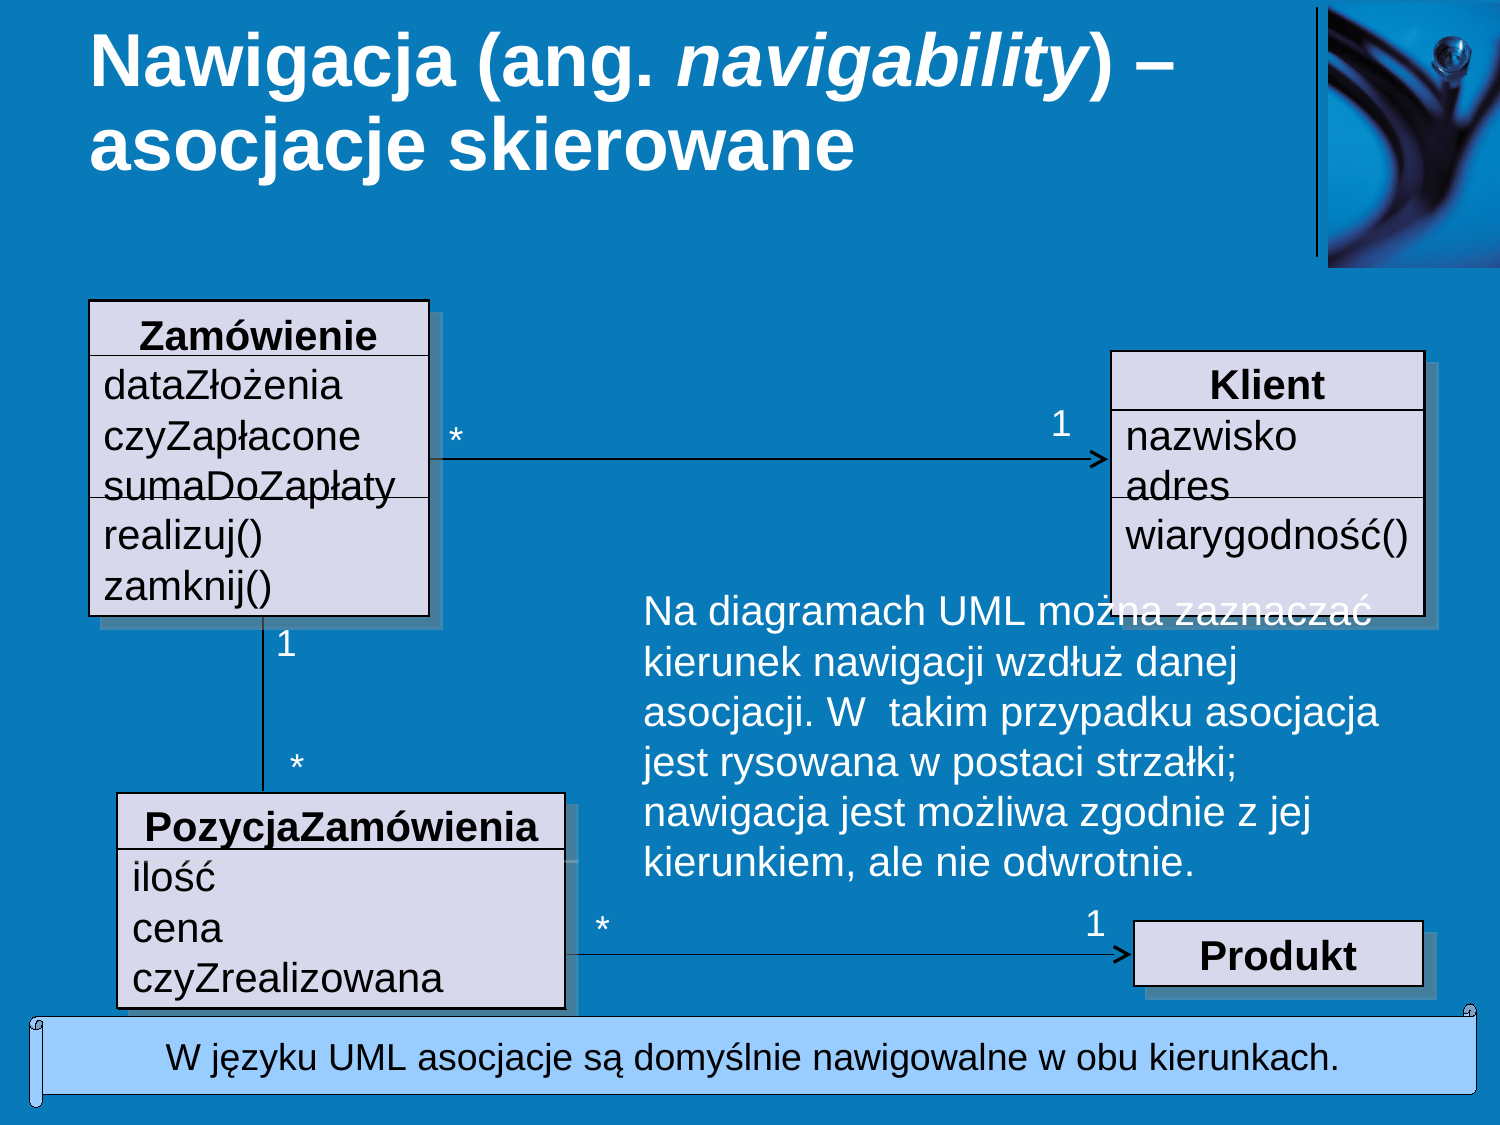

# Nawigacja (ang. navigability) – asocjacje skierowane
Zamówienie
dataZłożenia
czyZapłacone
sumaDoZapłaty
realizuj()
zamknij()
Klient
nazwisko
adres
wiarygodność()
1
*
Na diagramach UML można zaznaczać kierunek nawigacji wzdłuż danej asocjacji. W takim przypadku asocjacja jest rysowana w postaci strzałki; nawigacja jest możliwa zgodnie z jej kierunkiem, ale nie odwrotnie.
1
*
PozycjaZamówienia
ilość
cena
czyZrealizowana
1
*
Produkt
W języku UML asocjacje są domyślnie nawigowalne w obu kierunkach.
47